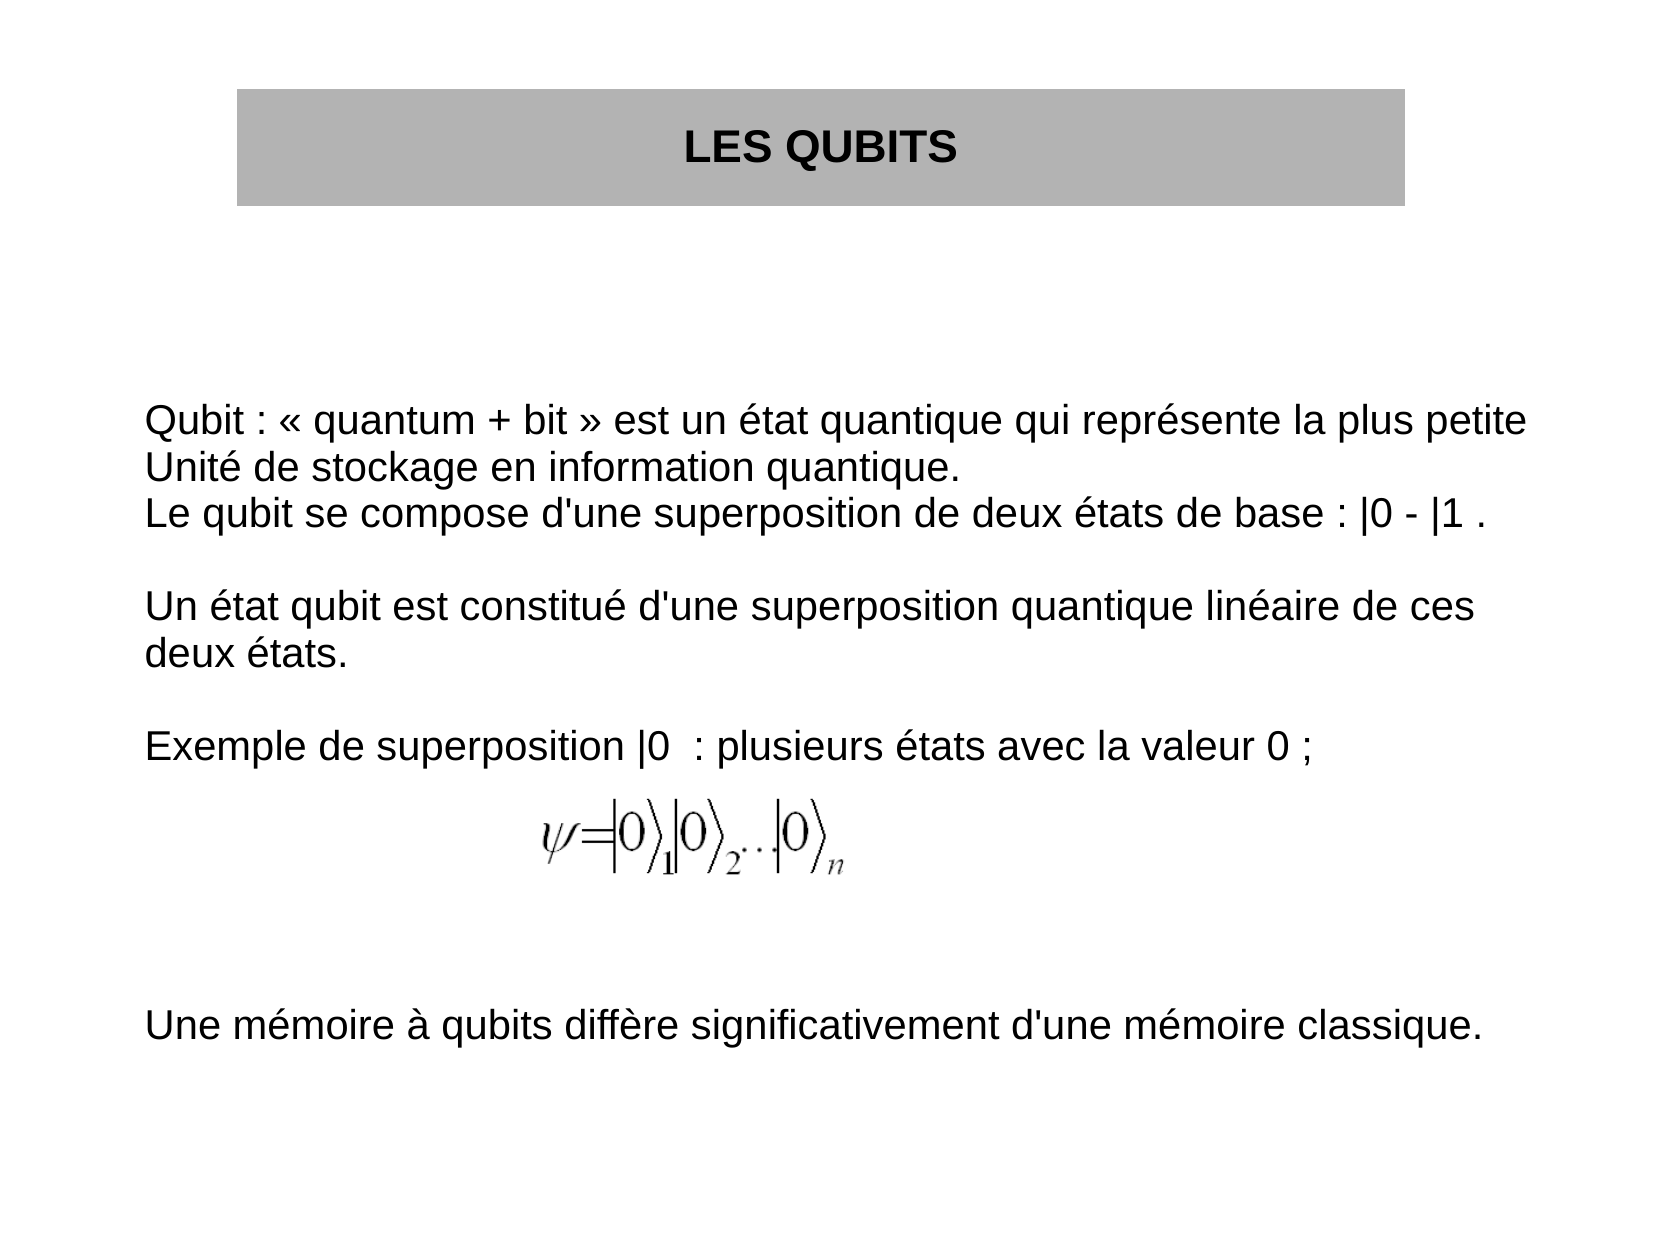

| LES QUBITS |
| --- |
Qubit : « quantum + bit » est un état quantique qui représente la plus petite
Unité de stockage en information quantique.
Le qubit se compose d'une superposition de deux états de base : |0 - |1 .
Un état qubit est constitué d'une superposition quantique linéaire de ces deux états.
Exemple de superposition |0  : plusieurs états avec la valeur 0 ;
Une mémoire à qubits diffère significativement d'une mémoire classique.